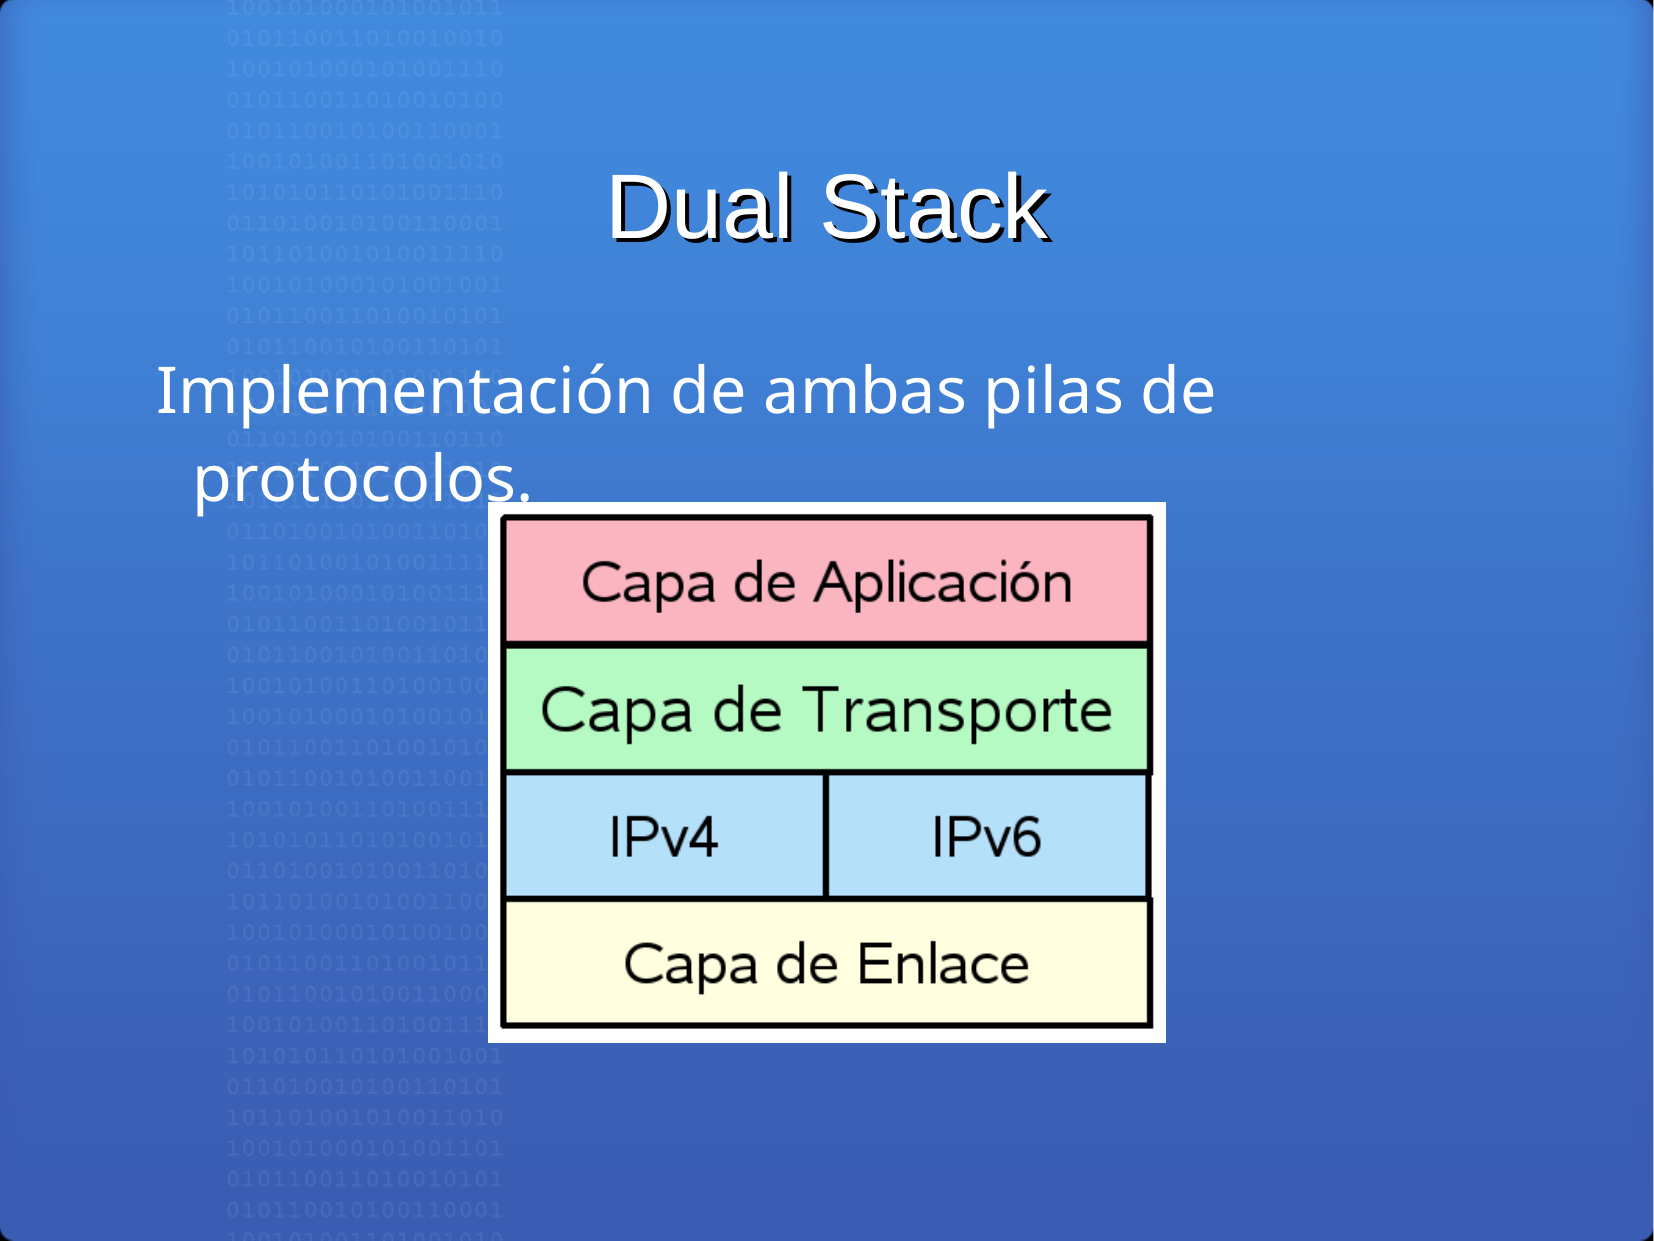

# Dual Stack
Implementación de ambas pilas de protocolos.